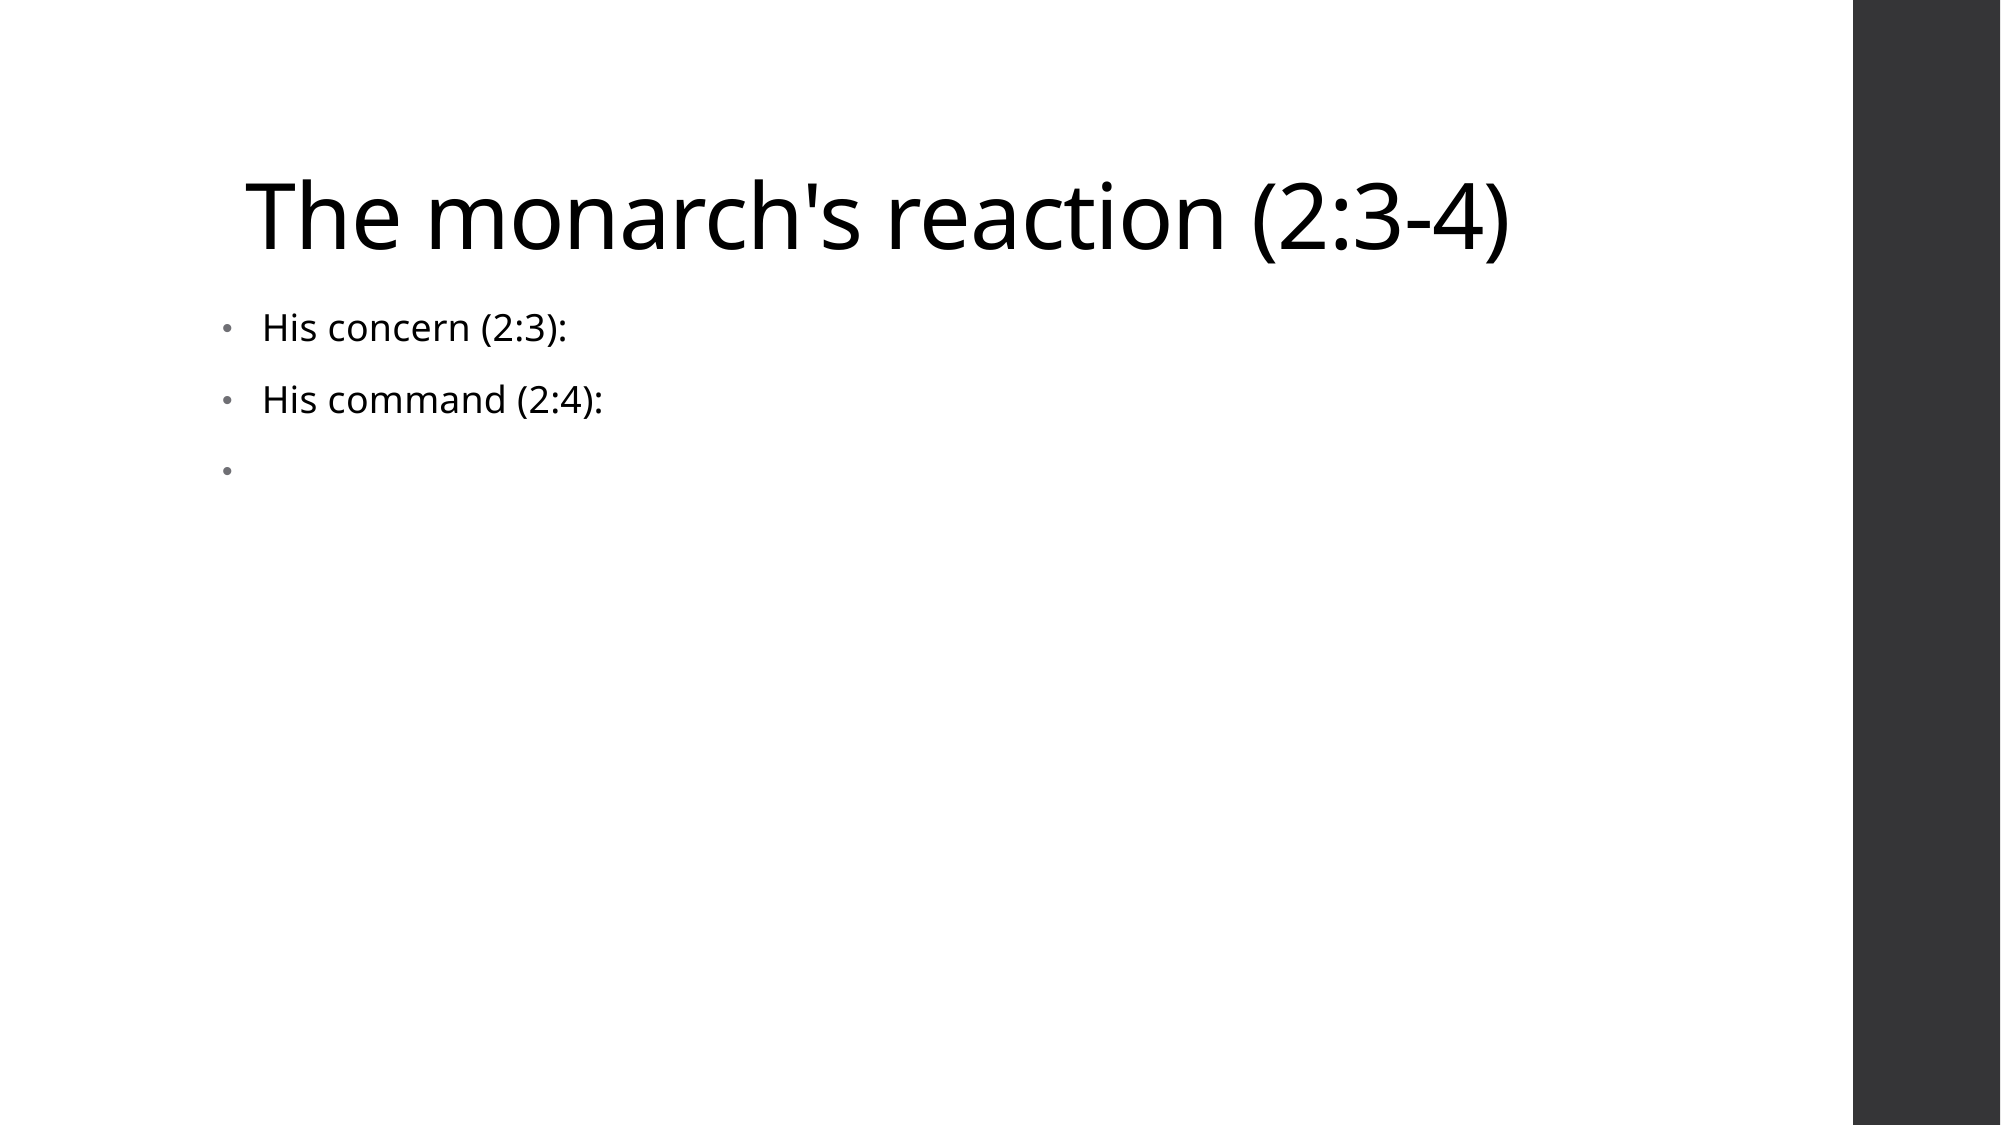

# The monarch's reaction (2:3-4)
 His concern (2:3):
 His command (2:4):